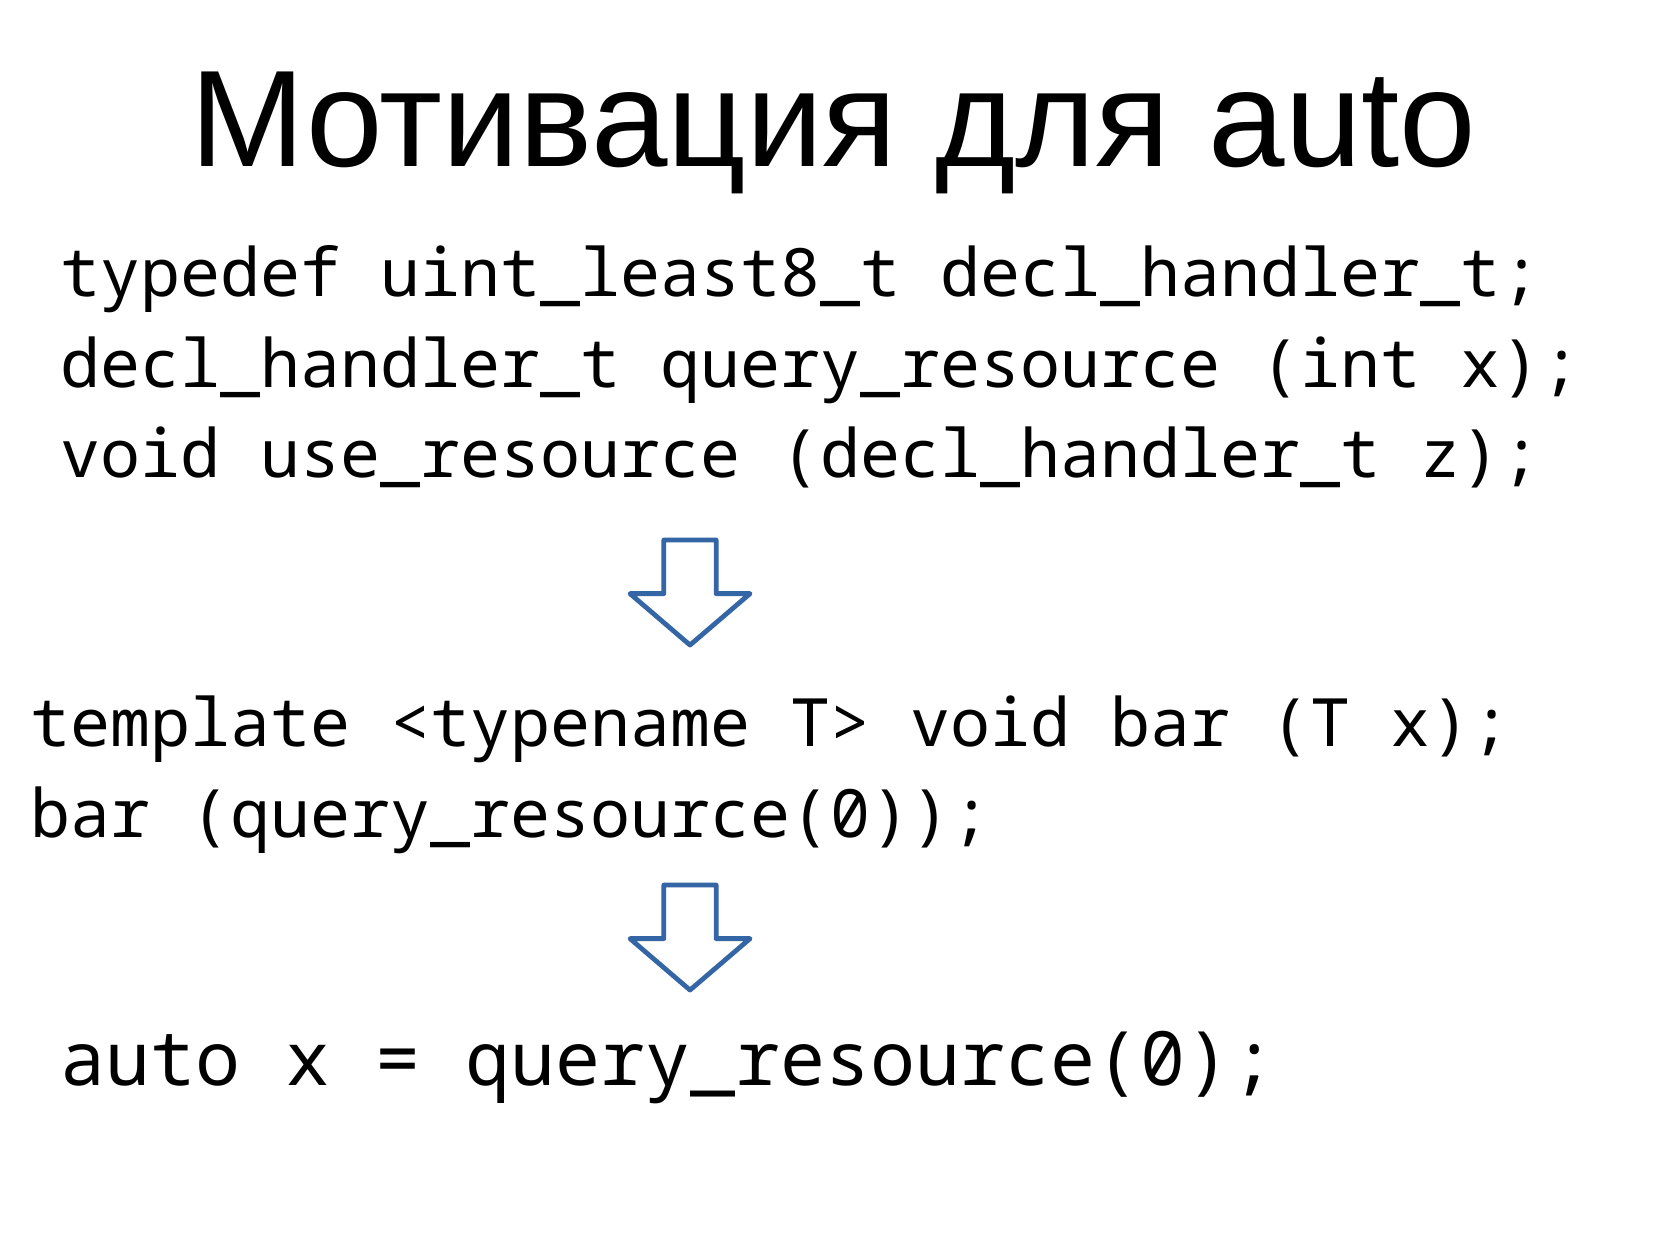

# Мотивация для auto
typedef uint_least8_t decl_handler_t;
decl_handler_t query_resource (int x);
void use_resource (decl_handler_t z);
template <typename T> void bar (T x);
bar (query_resource(0));
auto x = query_resource(0);